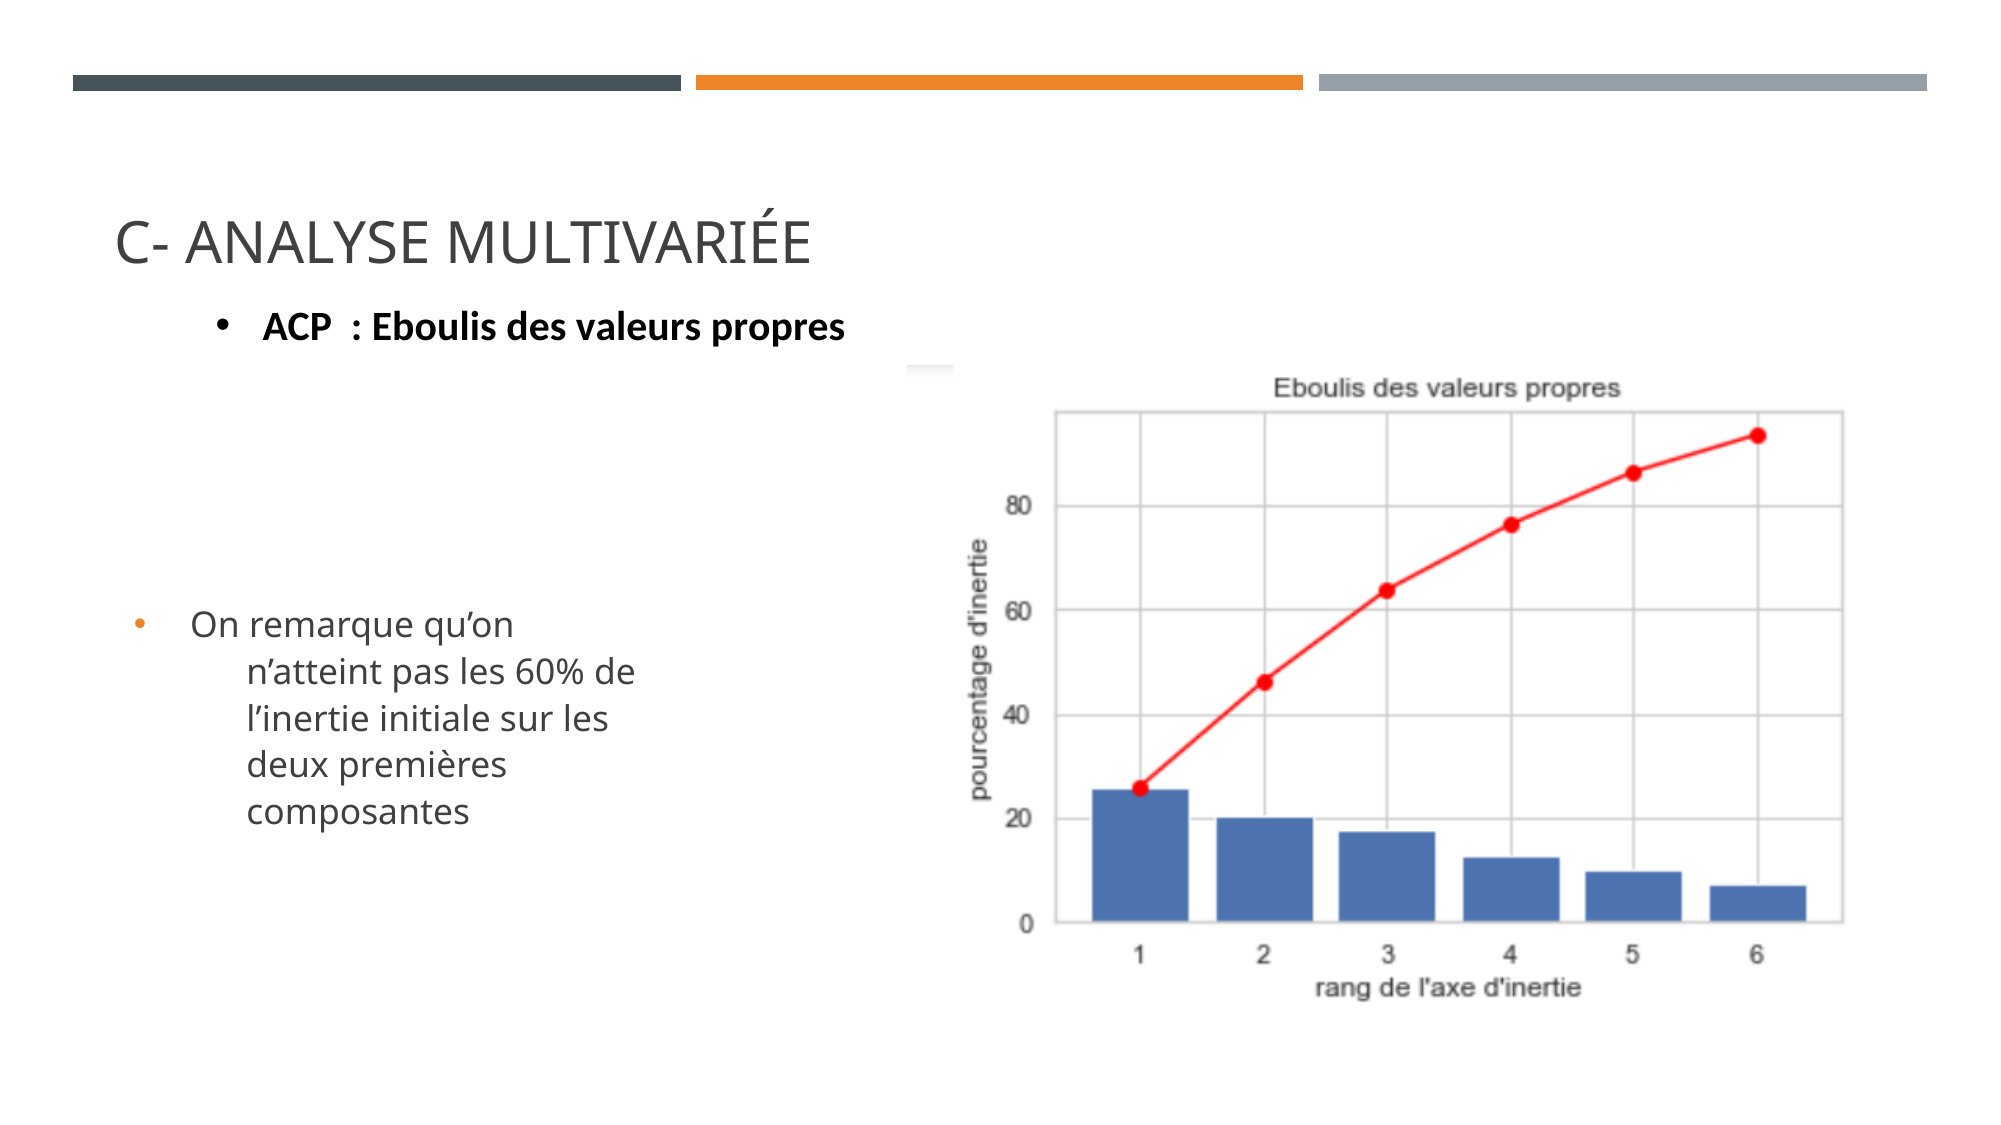

C- Analyse MULTIVARIée
ACP : Eboulis des valeurs propres
# On remarque qu’on n’atteint pas les 60% de l’inertie initiale sur les deux premières composantes